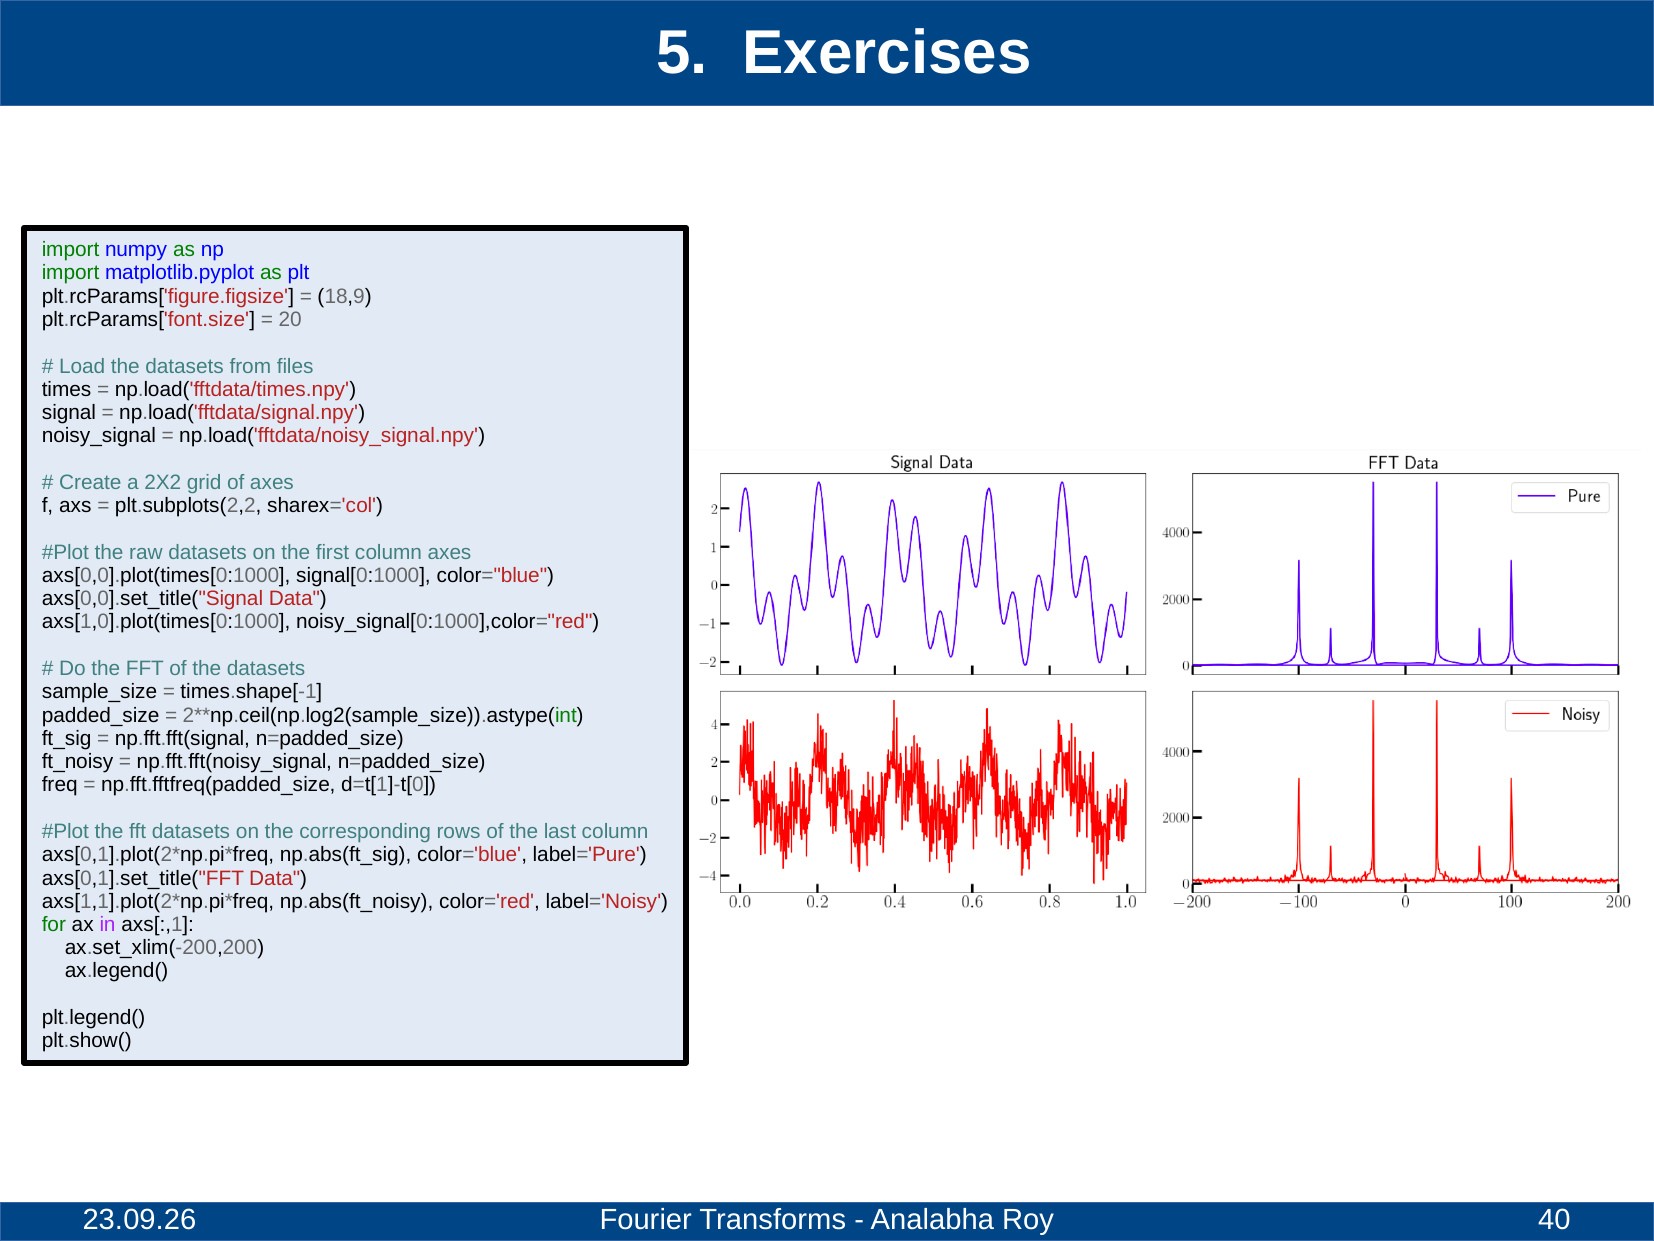

# 5. Exercises
import numpy as np
import matplotlib.pyplot as plt
plt.rcParams['figure.figsize'] = (18,9)
plt.rcParams['font.size'] = 20
# Load the datasets from files
times = np.load('fftdata/times.npy')
signal = np.load('fftdata/signal.npy')
noisy_signal = np.load('fftdata/noisy_signal.npy')
# Create a 2X2 grid of axes
f, axs = plt.subplots(2,2, sharex='col')
#Plot the raw datasets on the first column axes
axs[0,0].plot(times[0:1000], signal[0:1000], color="blue")
axs[0,0].set_title("Signal Data")
axs[1,0].plot(times[0:1000], noisy_signal[0:1000],color="red")
# Do the FFT of the datasets
sample_size = times.shape[-1]
padded_size = 2**np.ceil(np.log2(sample_size)).astype(int)
ft_sig = np.fft.fft(signal, n=padded_size)
ft_noisy = np.fft.fft(noisy_signal, n=padded_size)
freq = np.fft.fftfreq(padded_size, d=t[1]-t[0])
#Plot the fft datasets on the corresponding rows of the last column
axs[0,1].plot(2*np.pi*freq, np.abs(ft_sig), color='blue', label='Pure')
axs[0,1].set_title("FFT Data")
axs[1,1].plot(2*np.pi*freq, np.abs(ft_noisy), color='red', label='Noisy')
for ax in axs[:,1]:
 ax.set_xlim(-200,200)
 ax.legend()
plt.legend()
plt.show()
Your name here (insert->page number)
40